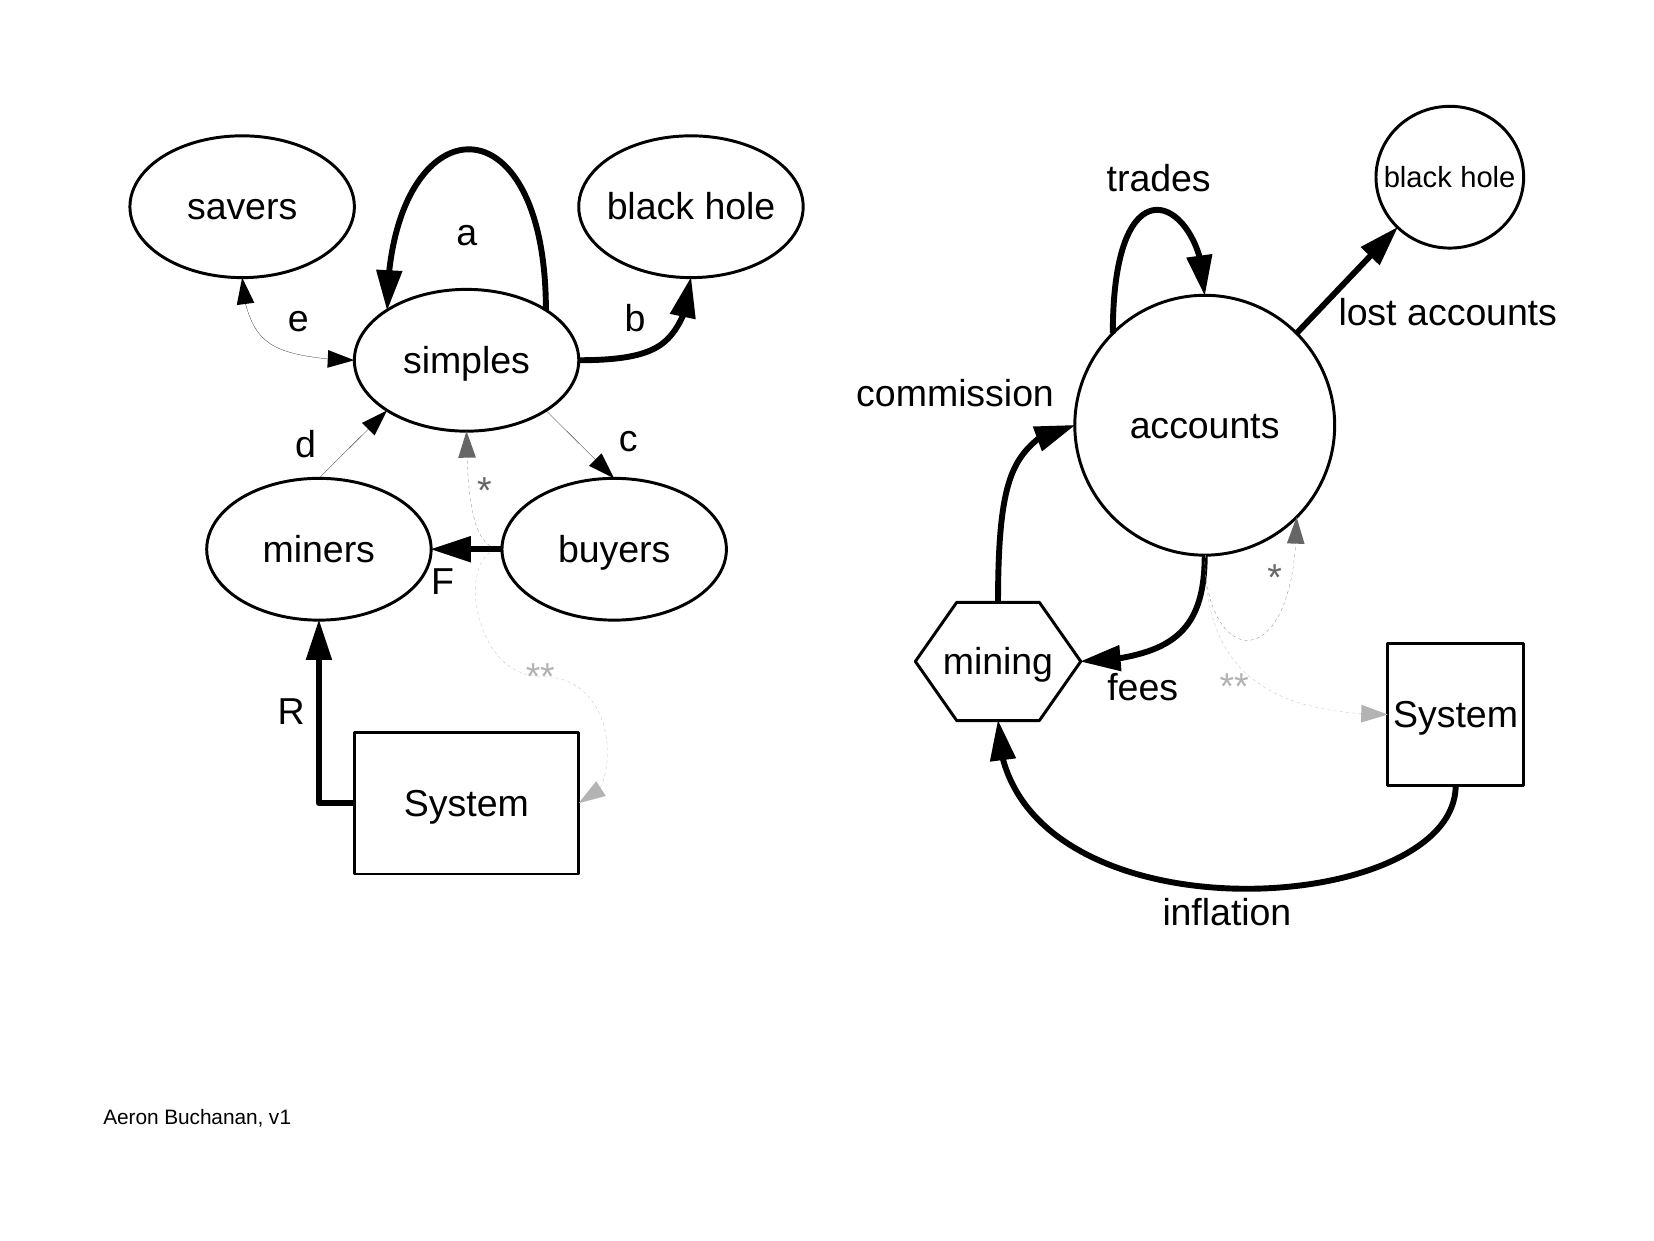

black hole
savers
black hole
simples
accounts
miners
buyers
mining
System
System
Aeron Buchanan, v1